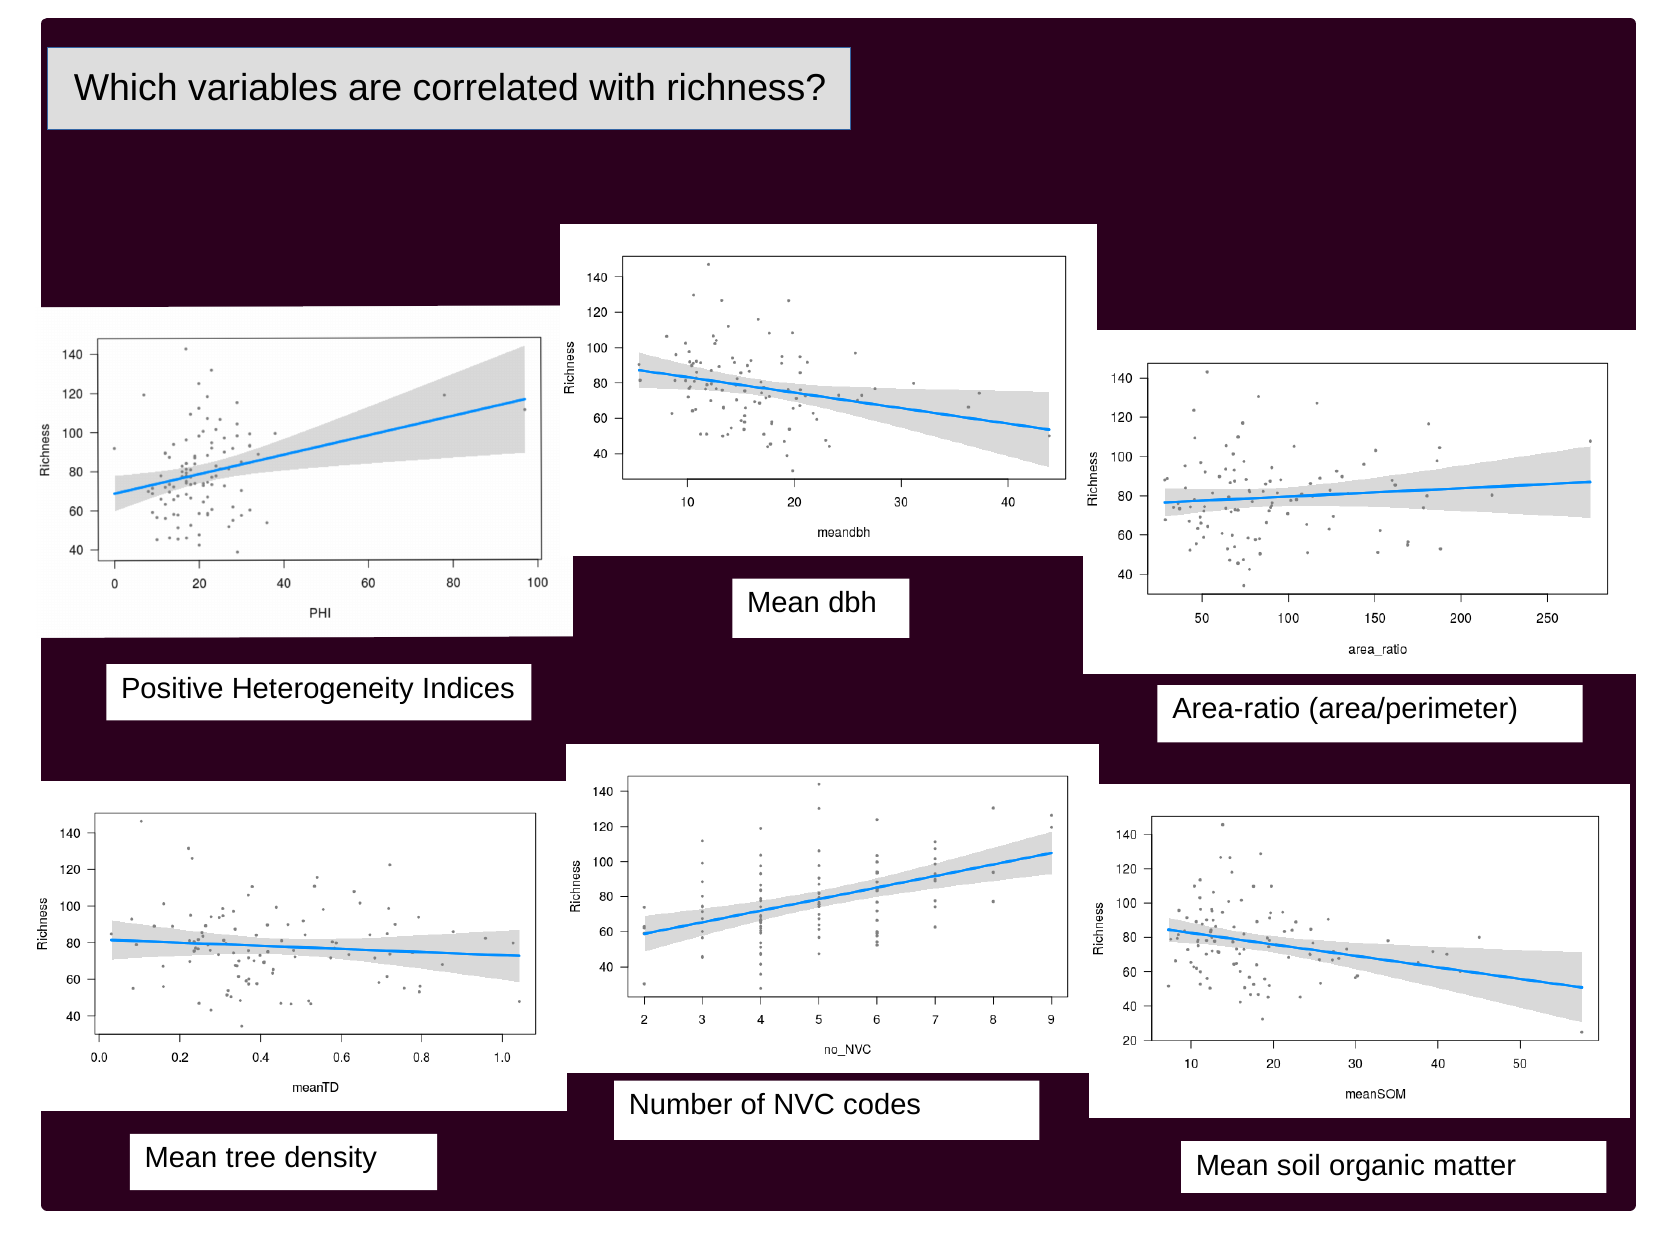

Which variables are correlated with richness?
Mean dbh
Positive Heterogeneity Indices
Area-ratio (area/perimeter)
Number of NVC codes
Mean tree density
Mean soil organic matter